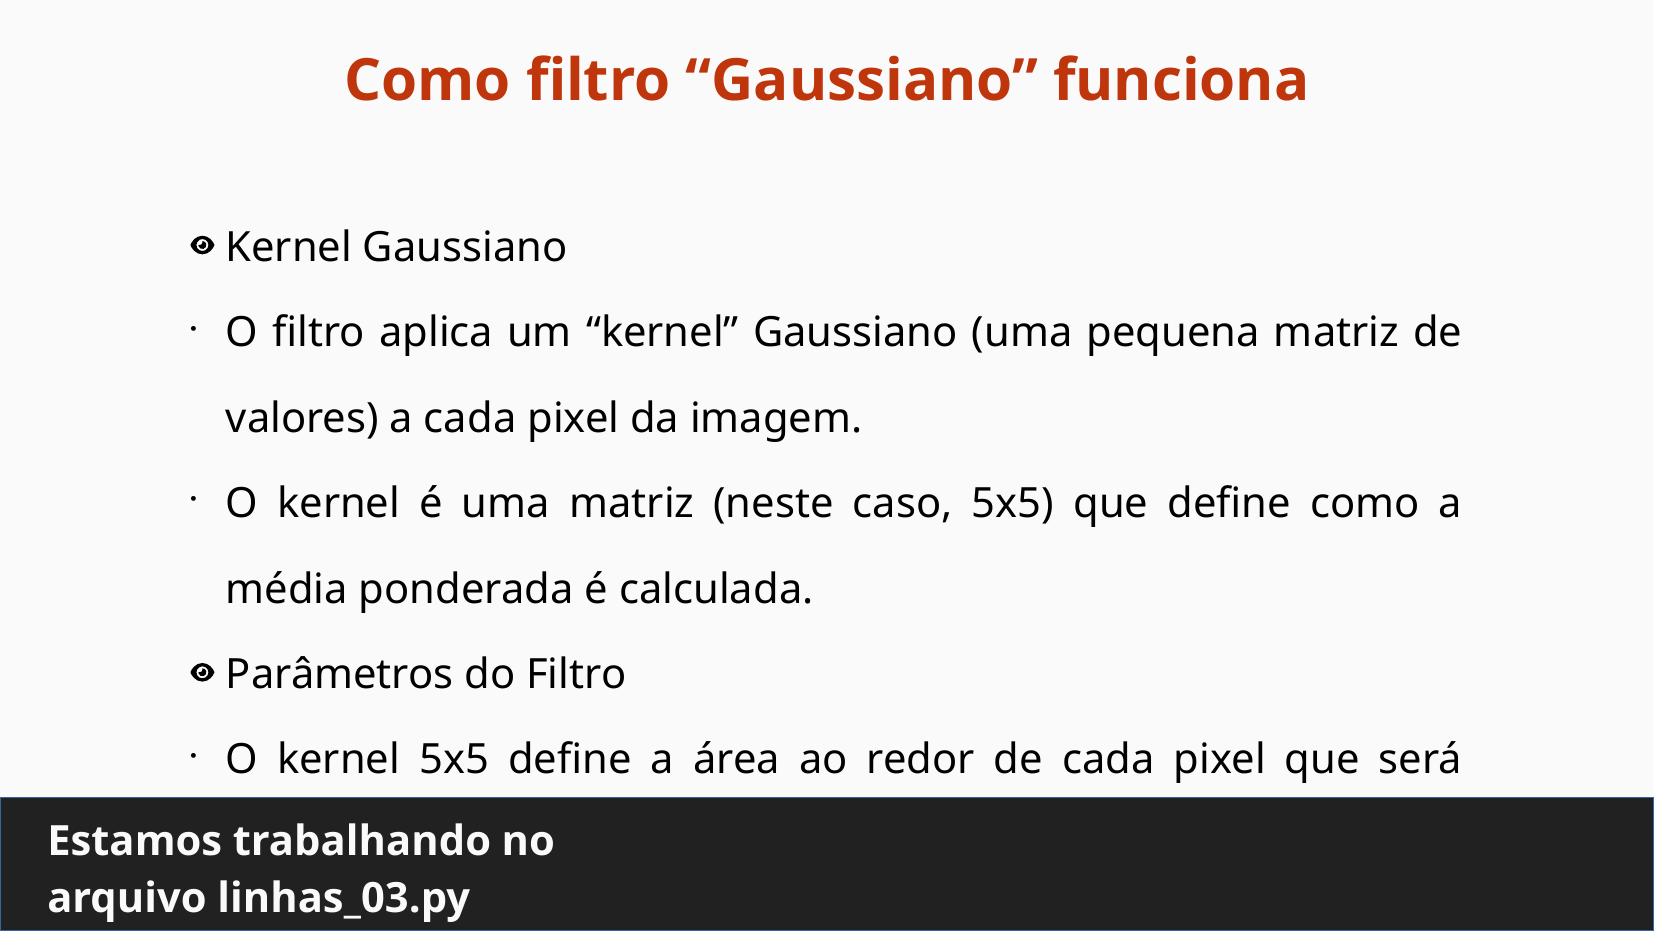

Como filtro “Gaussiano” funciona
# Kernel Gaussiano
O filtro aplica um “kernel” Gaussiano (uma pequena matriz de valores) a cada pixel da imagem.
O kernel é uma matriz (neste caso, 5x5) que define como a média ponderada é calculada.
Parâmetros do Filtro
O kernel 5x5 define a área ao redor de cada pixel que será considerada na suavização.
O desvio padrão controla o grau de suavização. Um desvio padrão maior resulta em uma imagem mais suave.
Estamos trabalhando no arquivo linhas_03.py